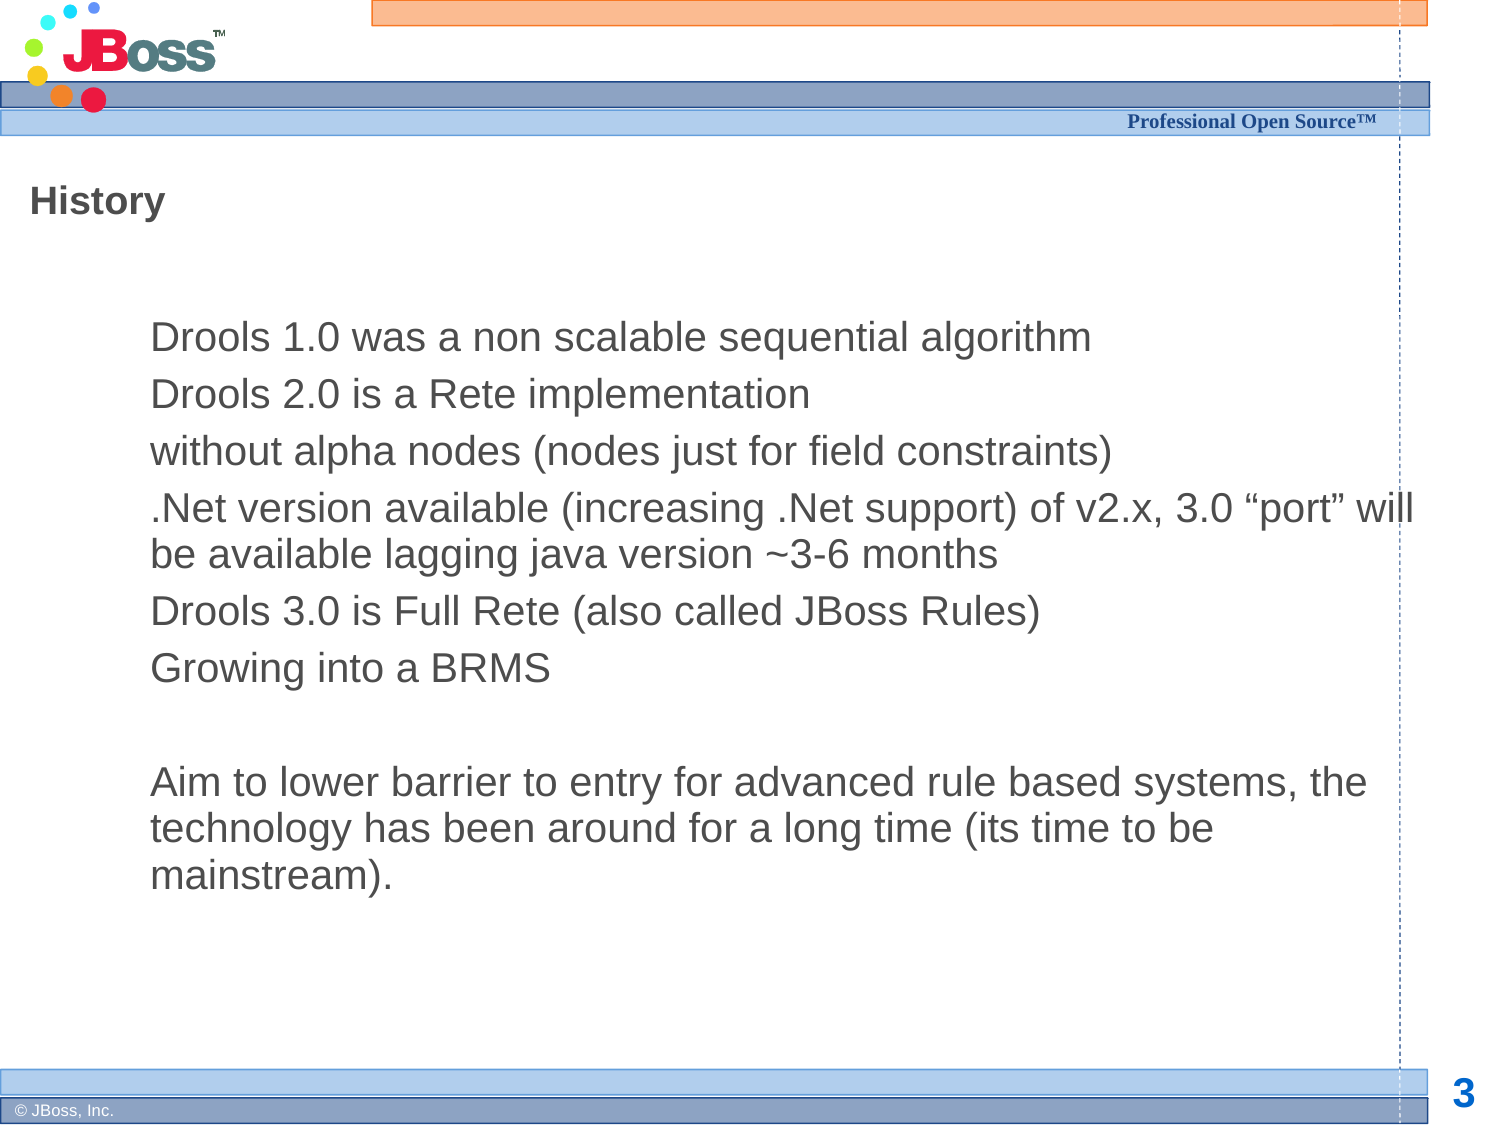

# History
Drools 1.0 was a non scalable sequential algorithm
Drools 2.0 is a Rete implementation
without alpha nodes (nodes just for field constraints)
.Net version available (increasing .Net support) of v2.x, 3.0 “port” will be available lagging java version ~3-6 months
Drools 3.0 is Full Rete (also called JBoss Rules)
Growing into a BRMS
Aim to lower barrier to entry for advanced rule based systems, the technology has been around for a long time (its time to be mainstream).